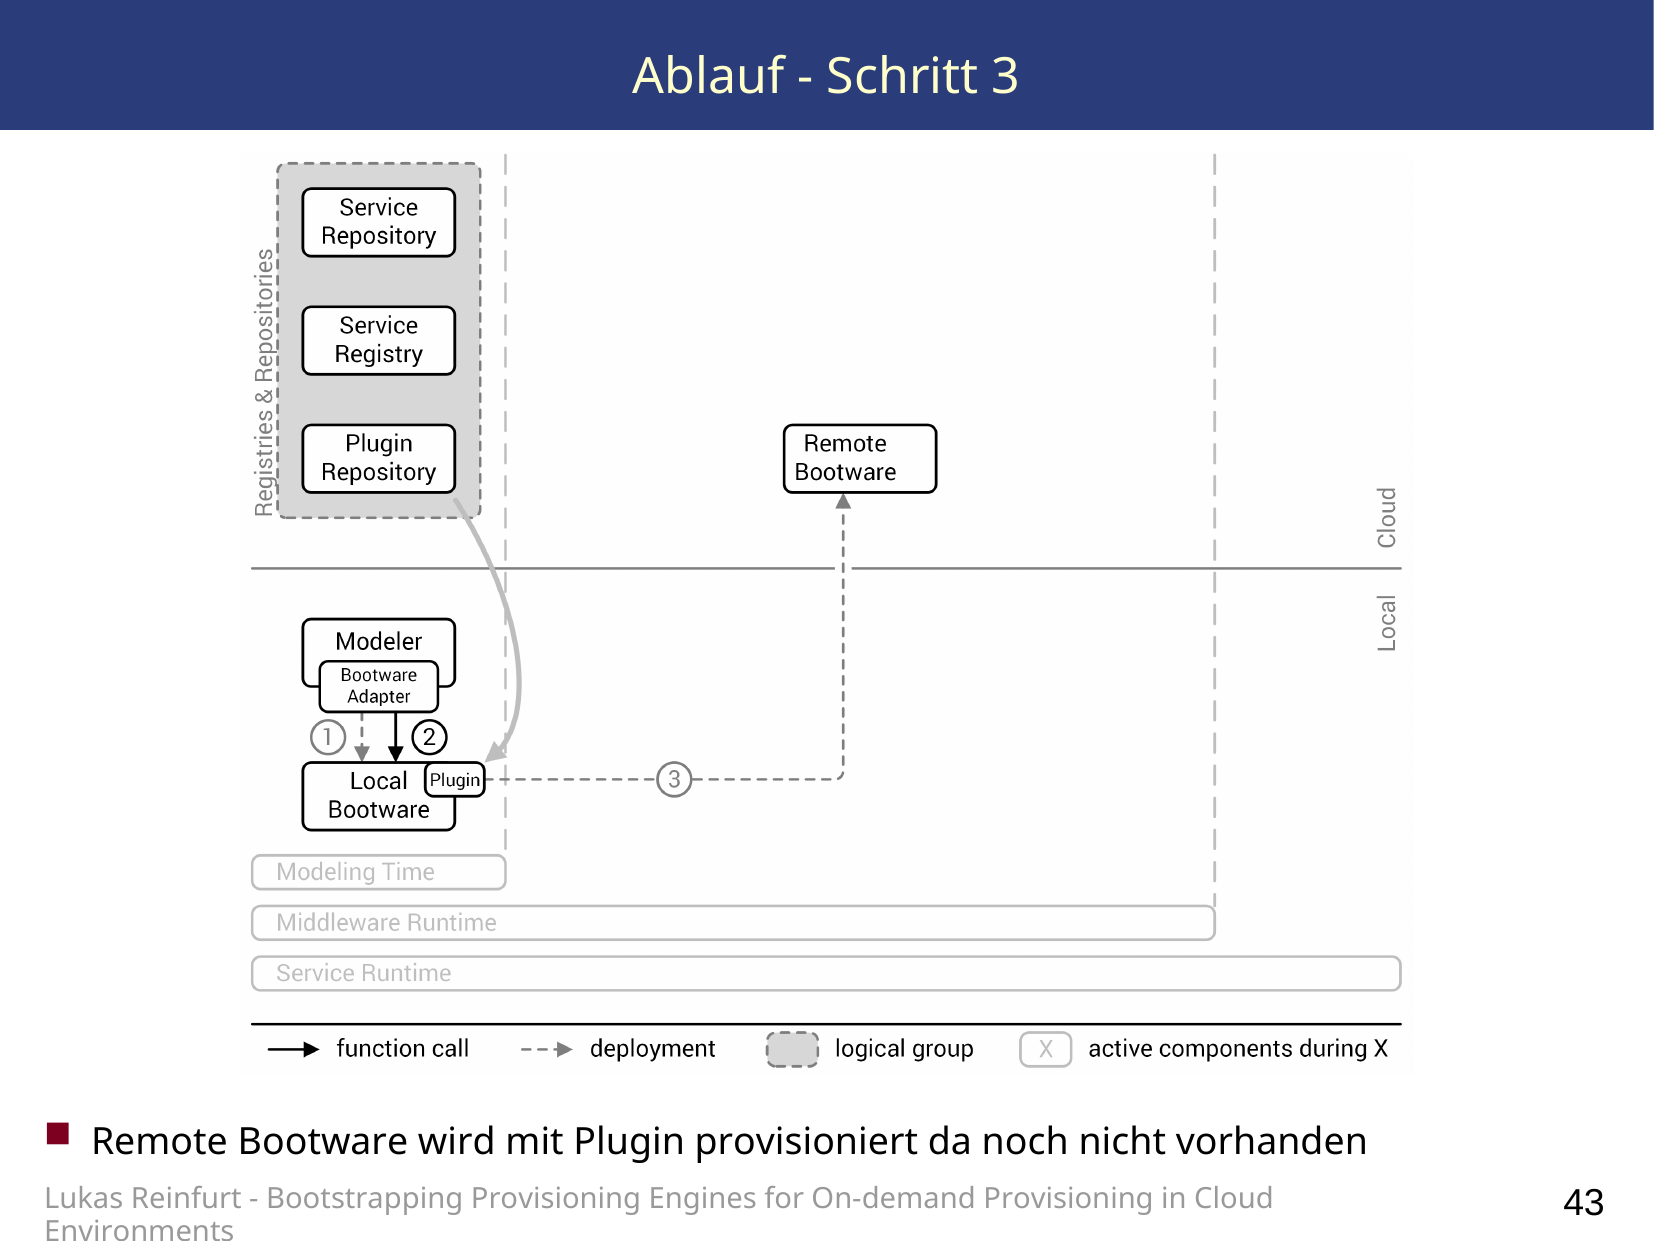

# Ablauf - Schritt 3
Remote Bootware wird mit Plugin provisioniert da noch nicht vorhanden